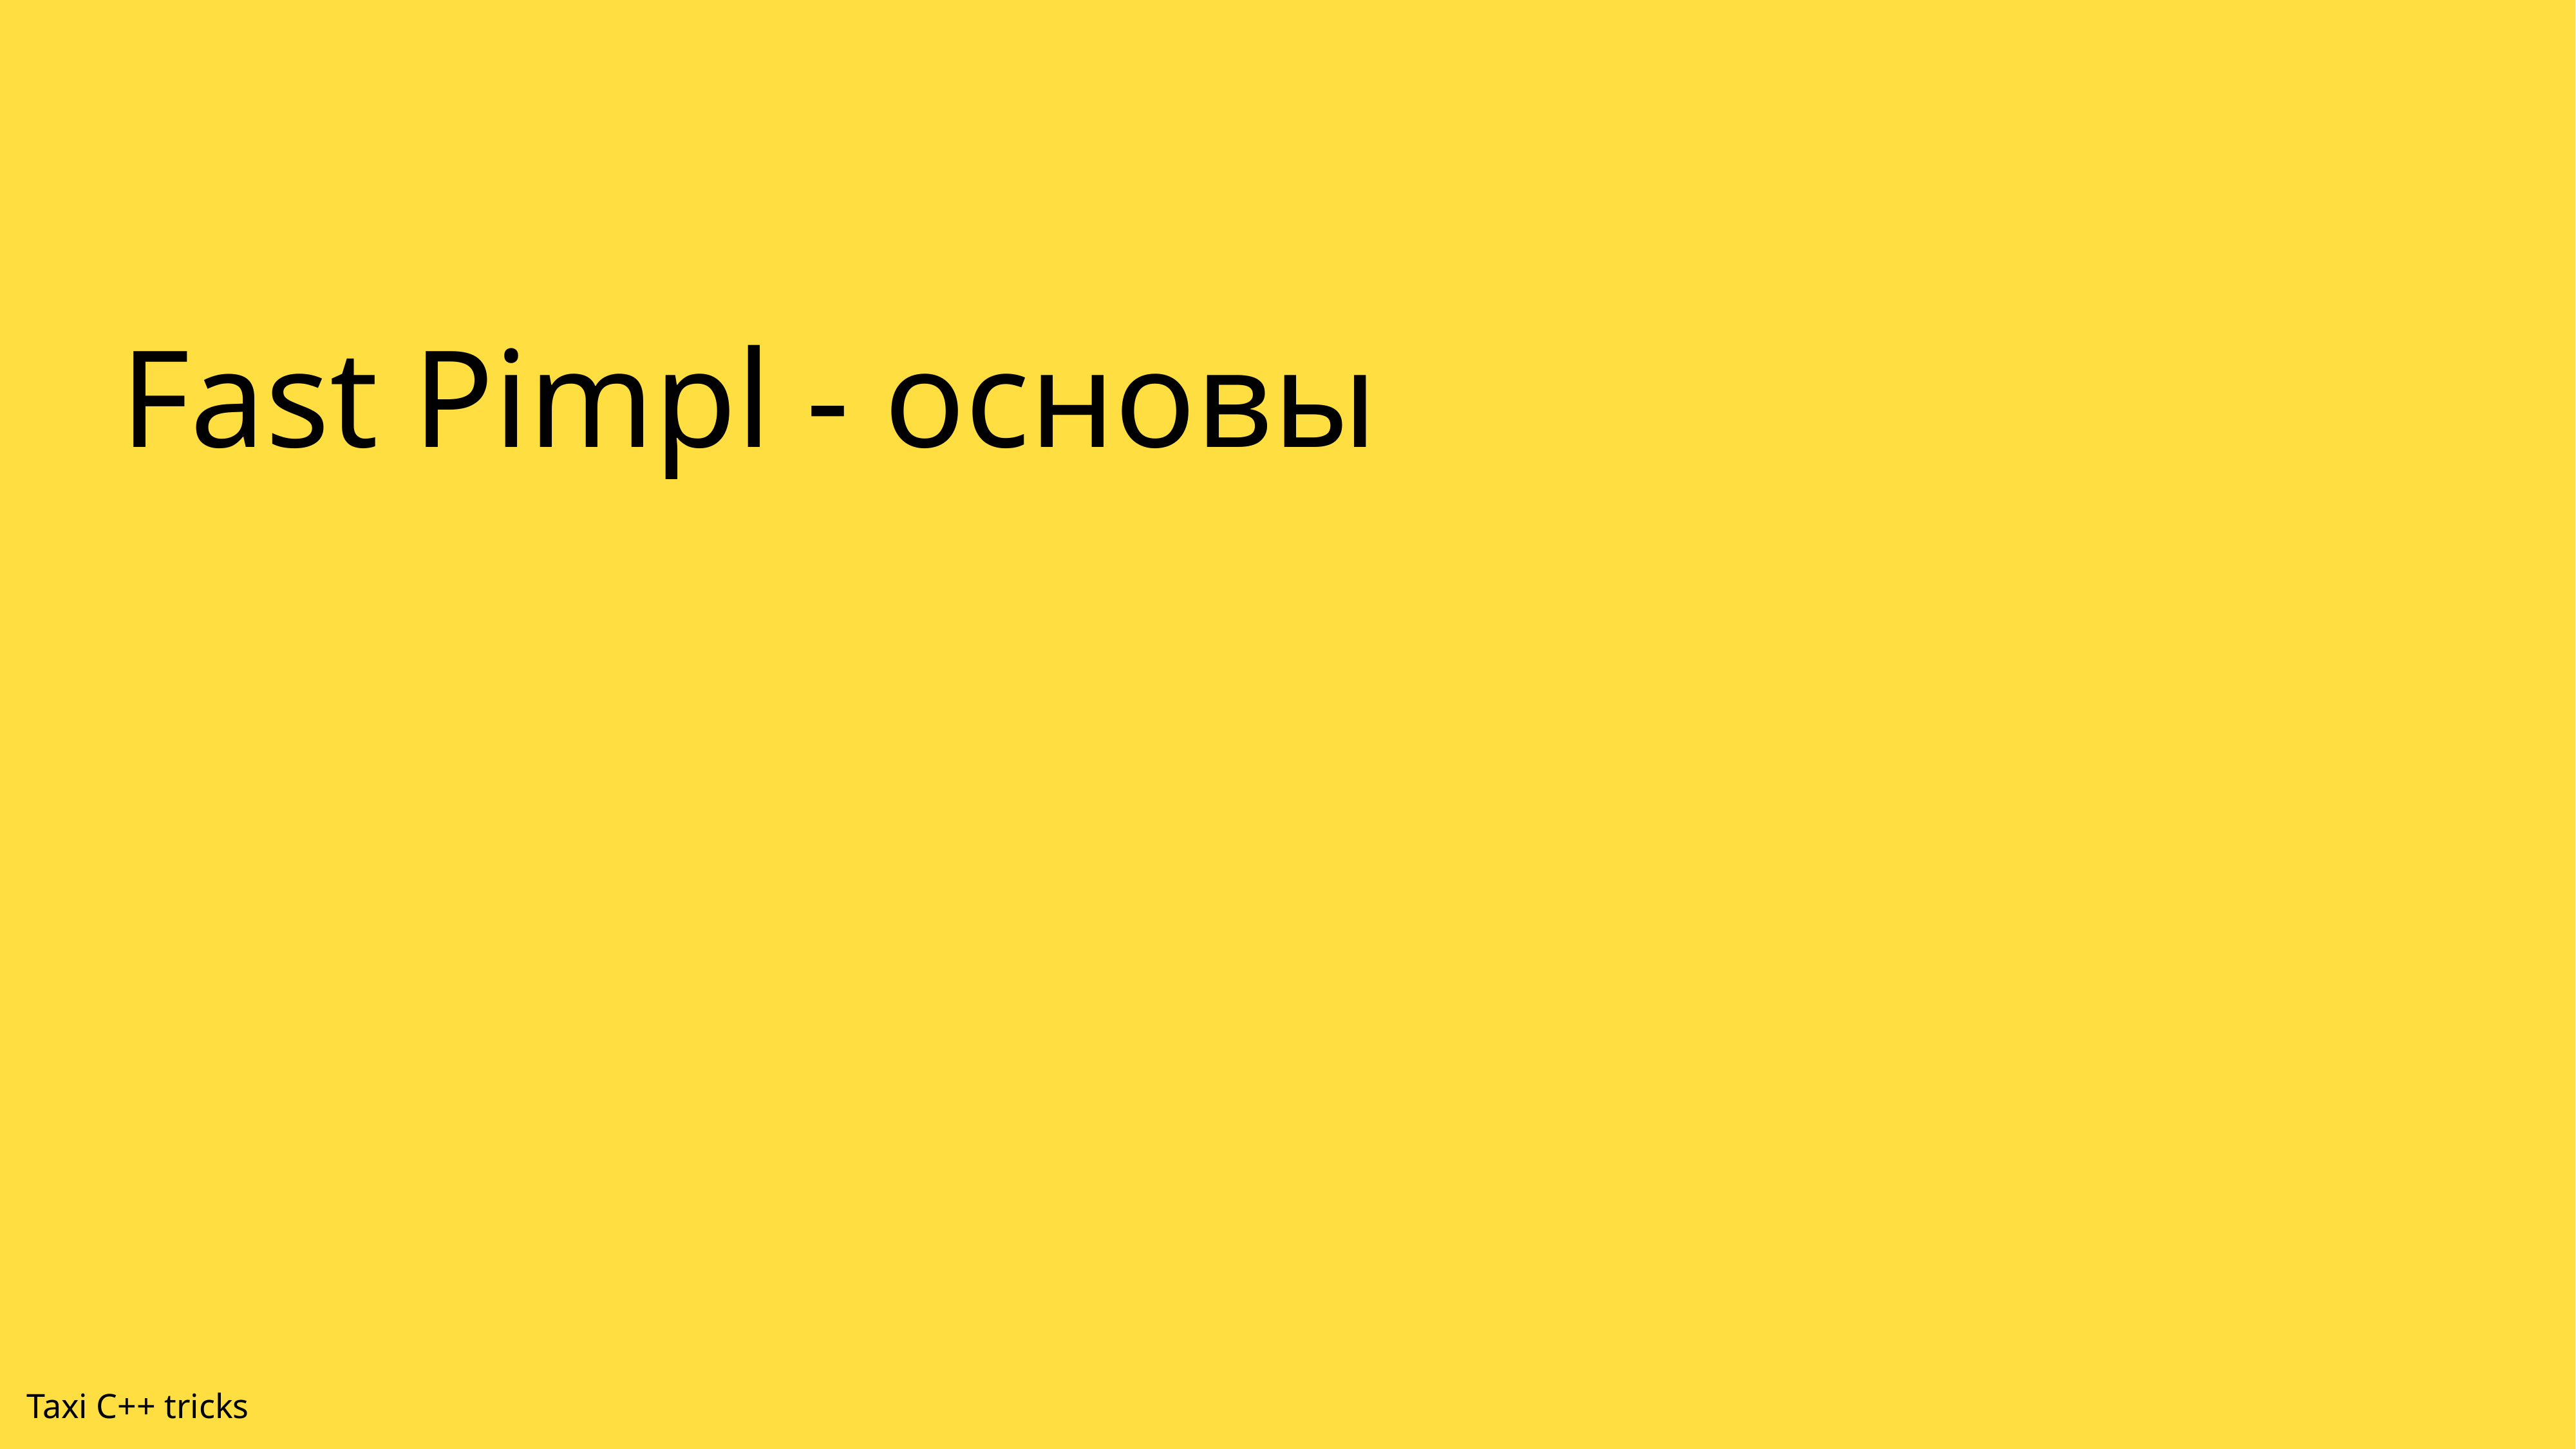

# Fast Pimpl - основы
Taxi C++ tricks